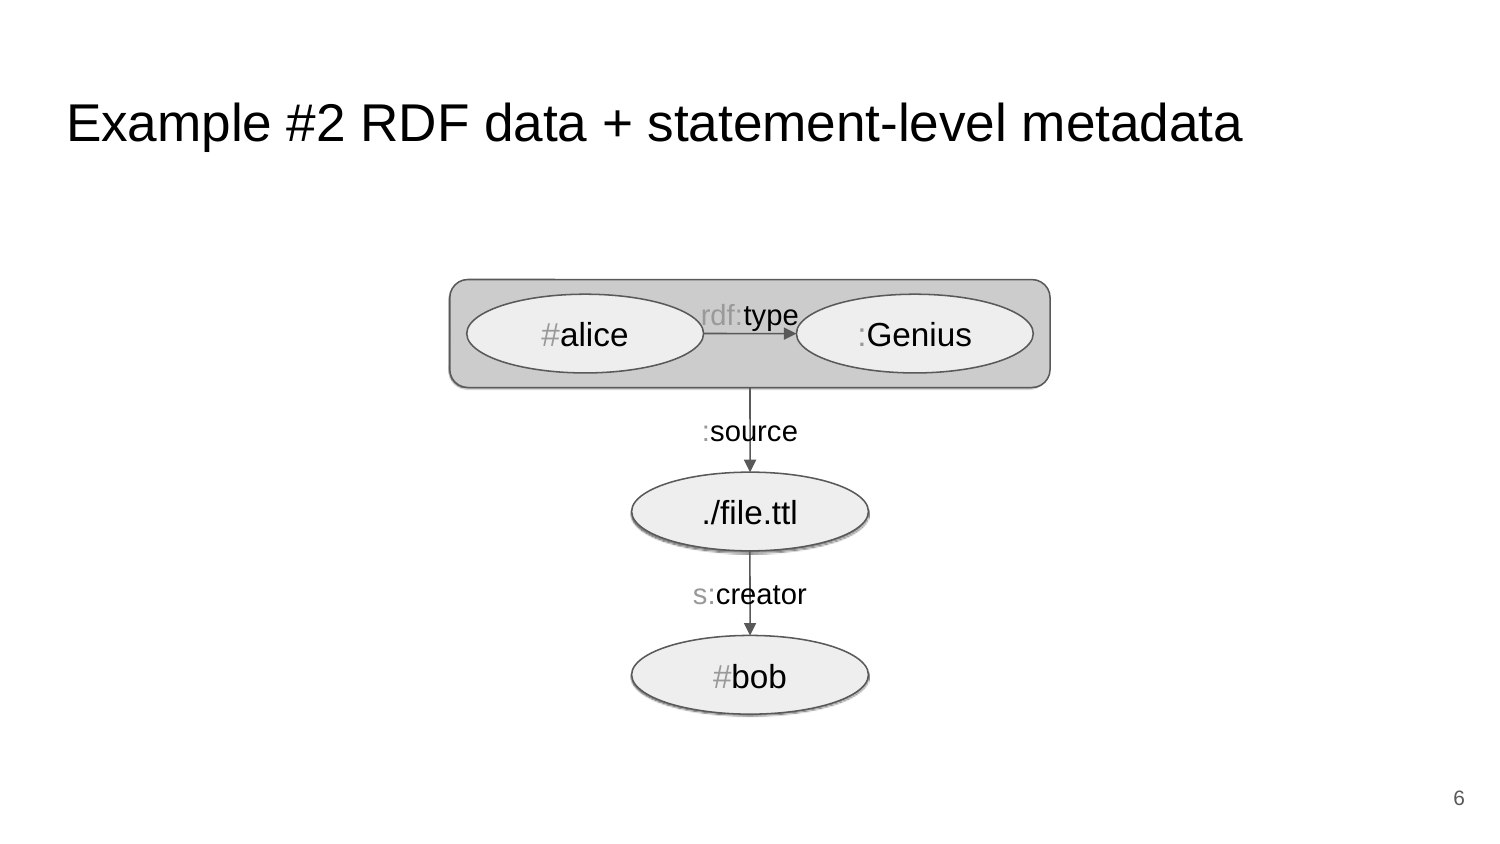

# Example #2 RDF data + statement-level metadata
rdf:type
#alice
#alice
:Genius
:Genius
:source
./file.ttl
s:creator
#bob